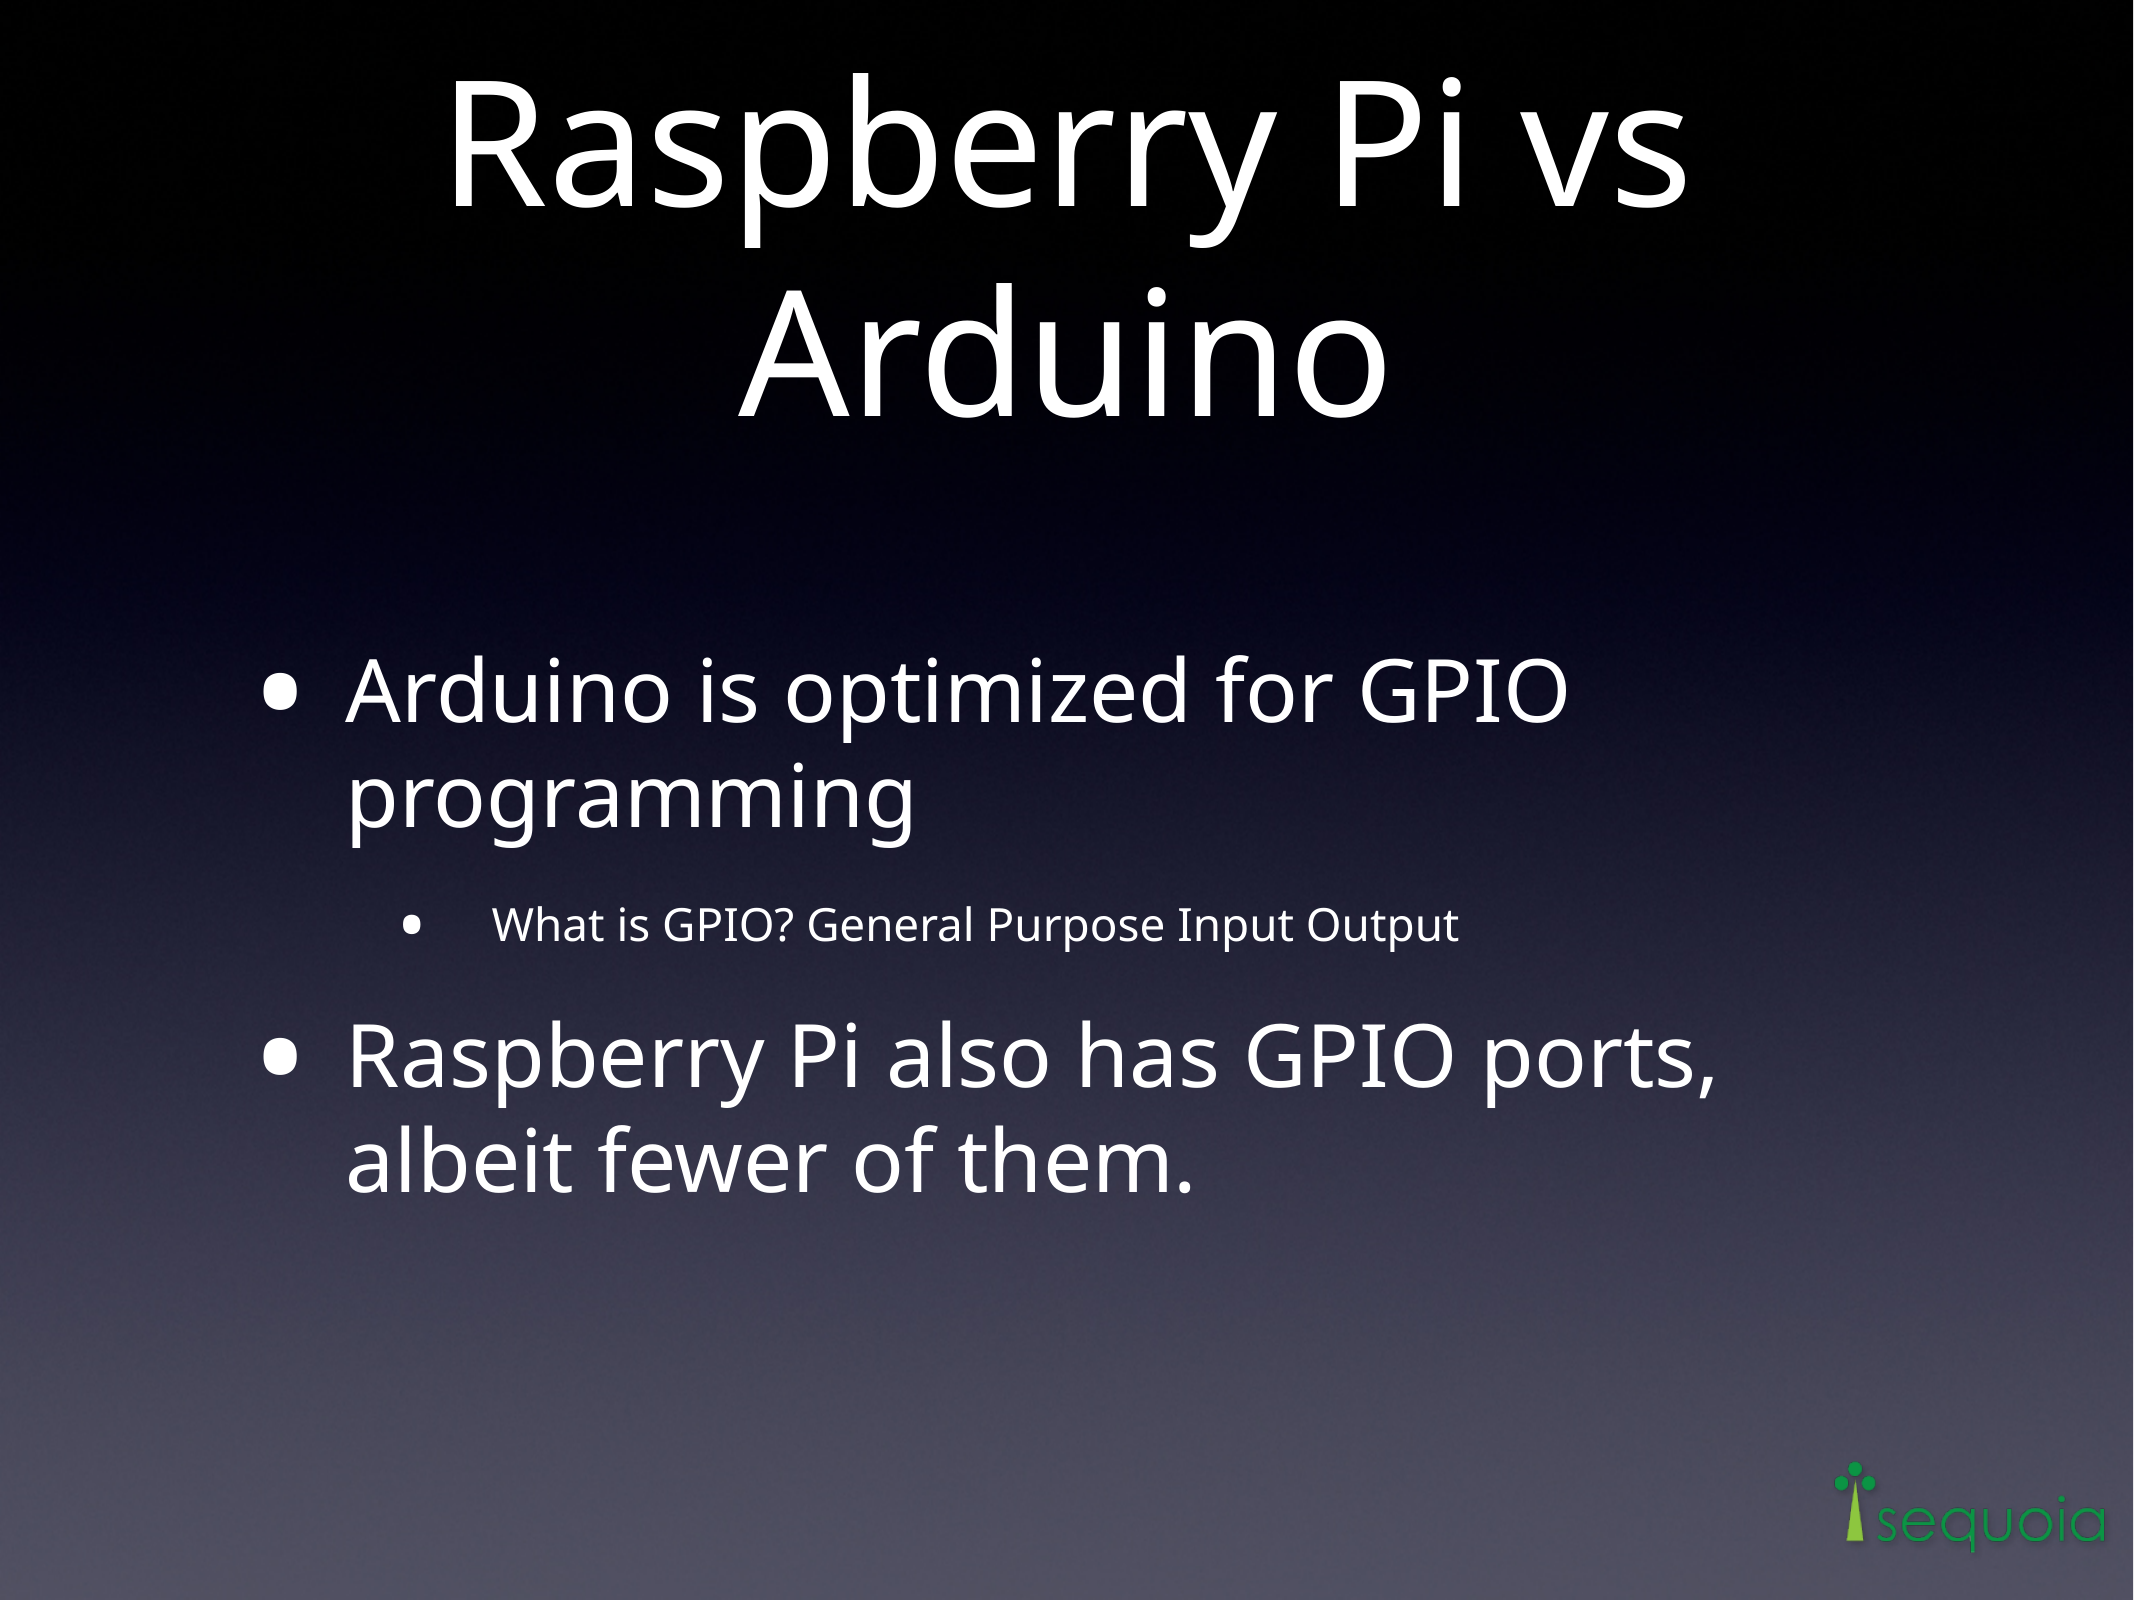

# Raspberry Pi vs Arduino
Arduino is optimized for GPIO programming
What is GPIO? General Purpose Input Output
Raspberry Pi also has GPIO ports, albeit fewer of them.